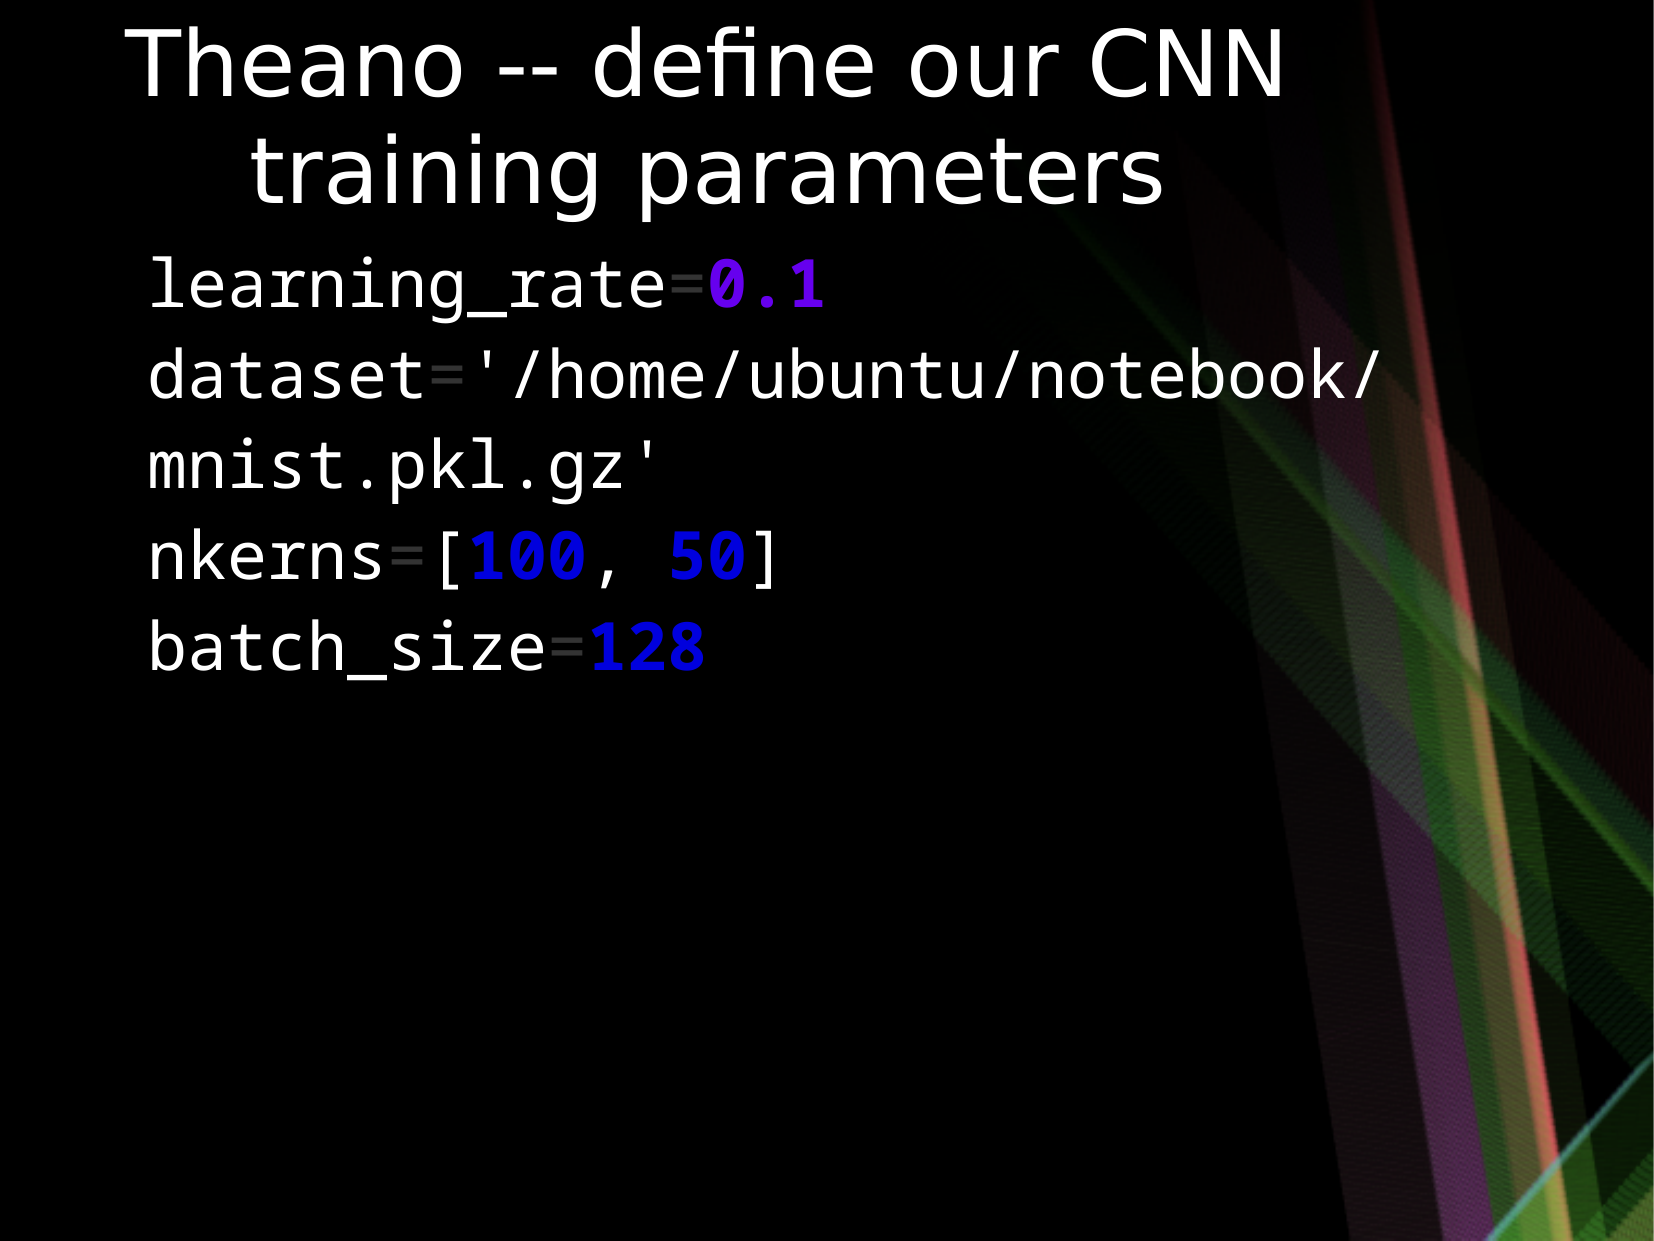

# Theano -- define our CNN training parameters
learning_rate=0.1
dataset='/home/ubuntu/notebook/mnist.pkl.gz'
nkerns=[100, 50]
batch_size=128